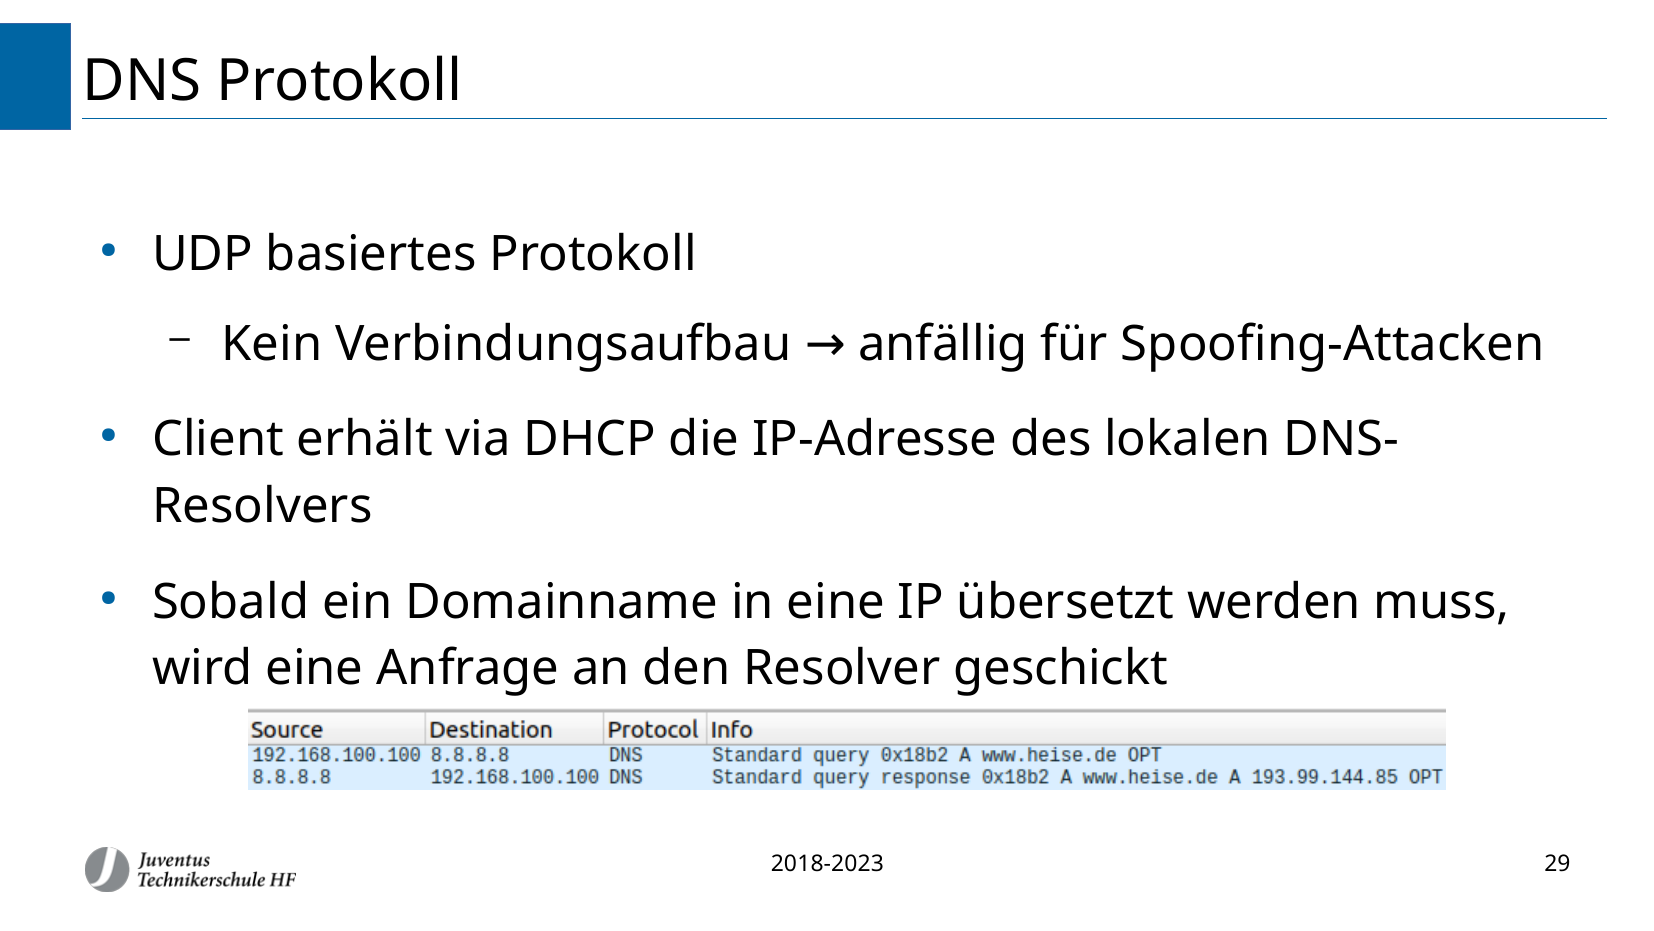

# DNS Protokoll
UDP basiertes Protokoll
Kein Verbindungsaufbau → anfällig für Spoofing-Attacken
Client erhält via DHCP die IP-Adresse des lokalen DNS-Resolvers
Sobald ein Domainname in eine IP übersetzt werden muss, wird eine Anfrage an den Resolver geschickt
2018-2023
29